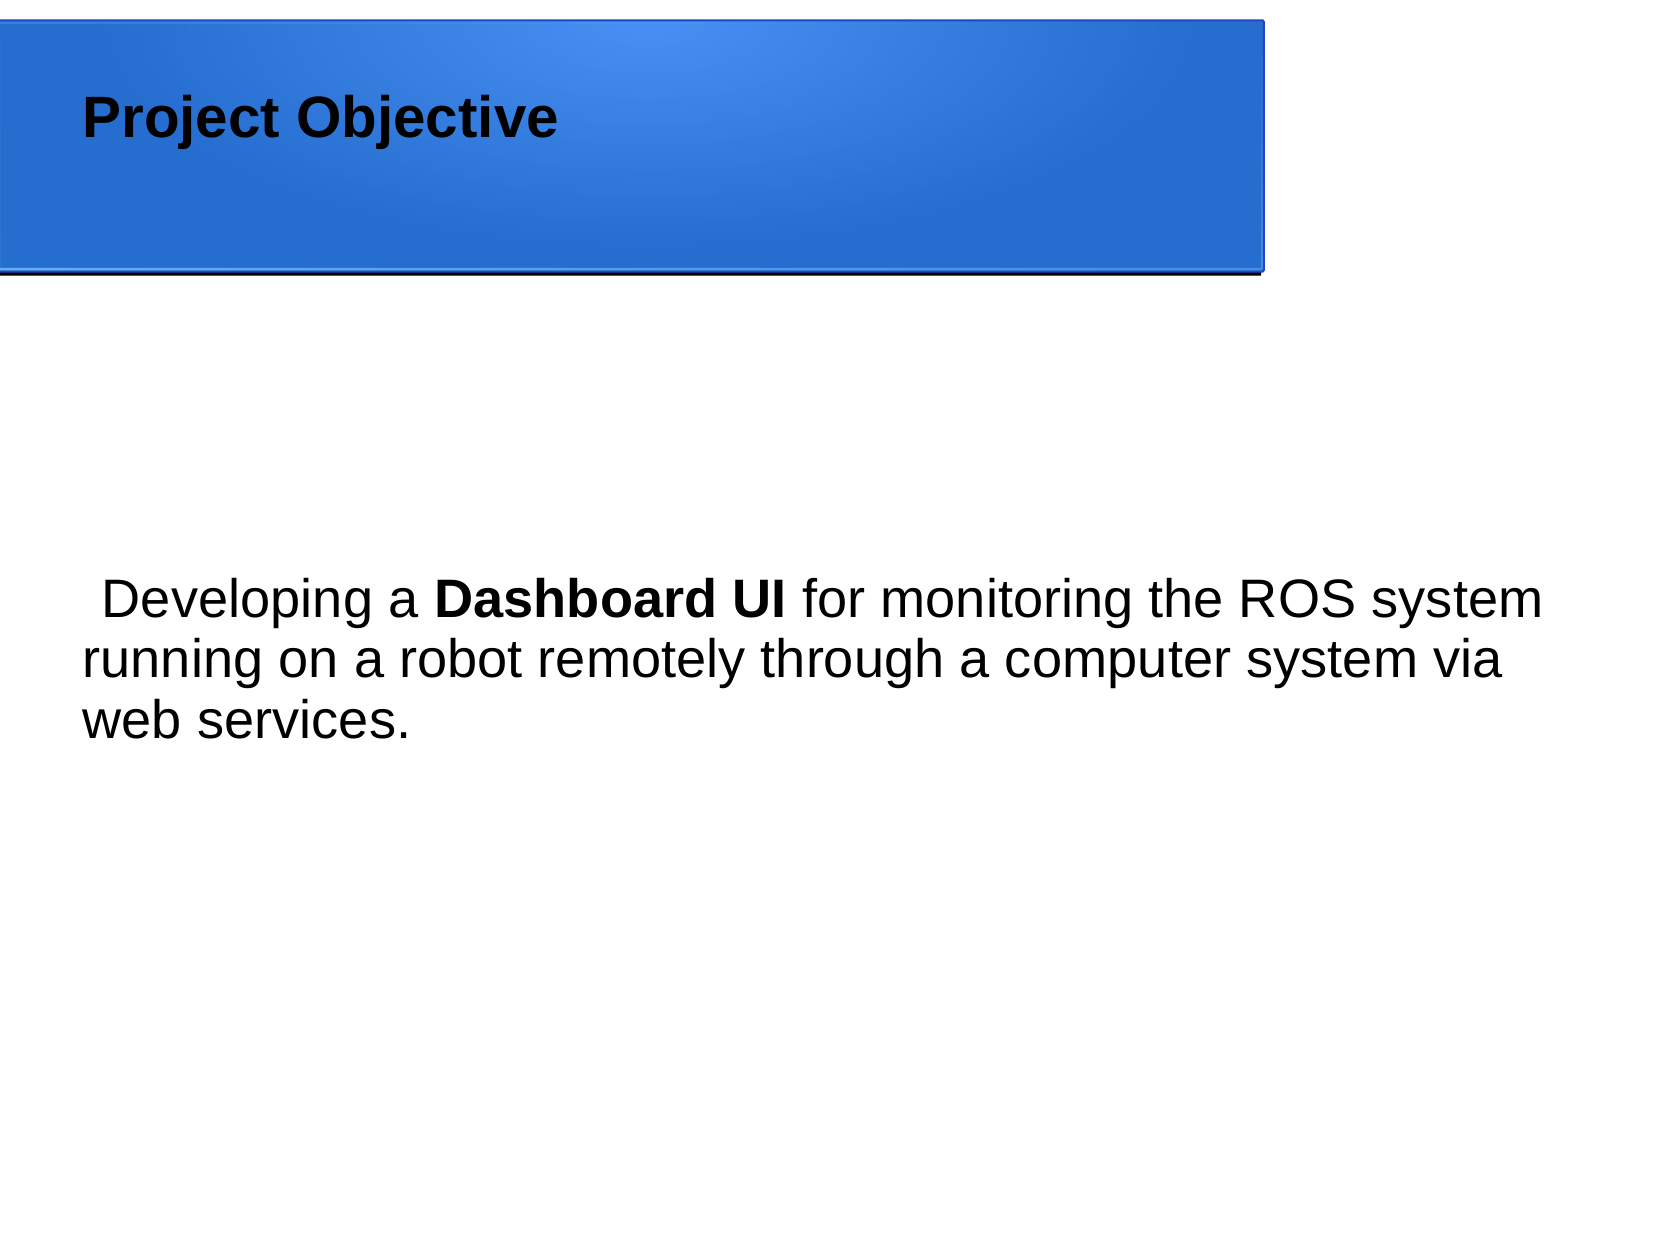

# Project Objective
Developing a Dashboard UI for monitoring the ROS system running on a robot remotely through a computer system via web services.